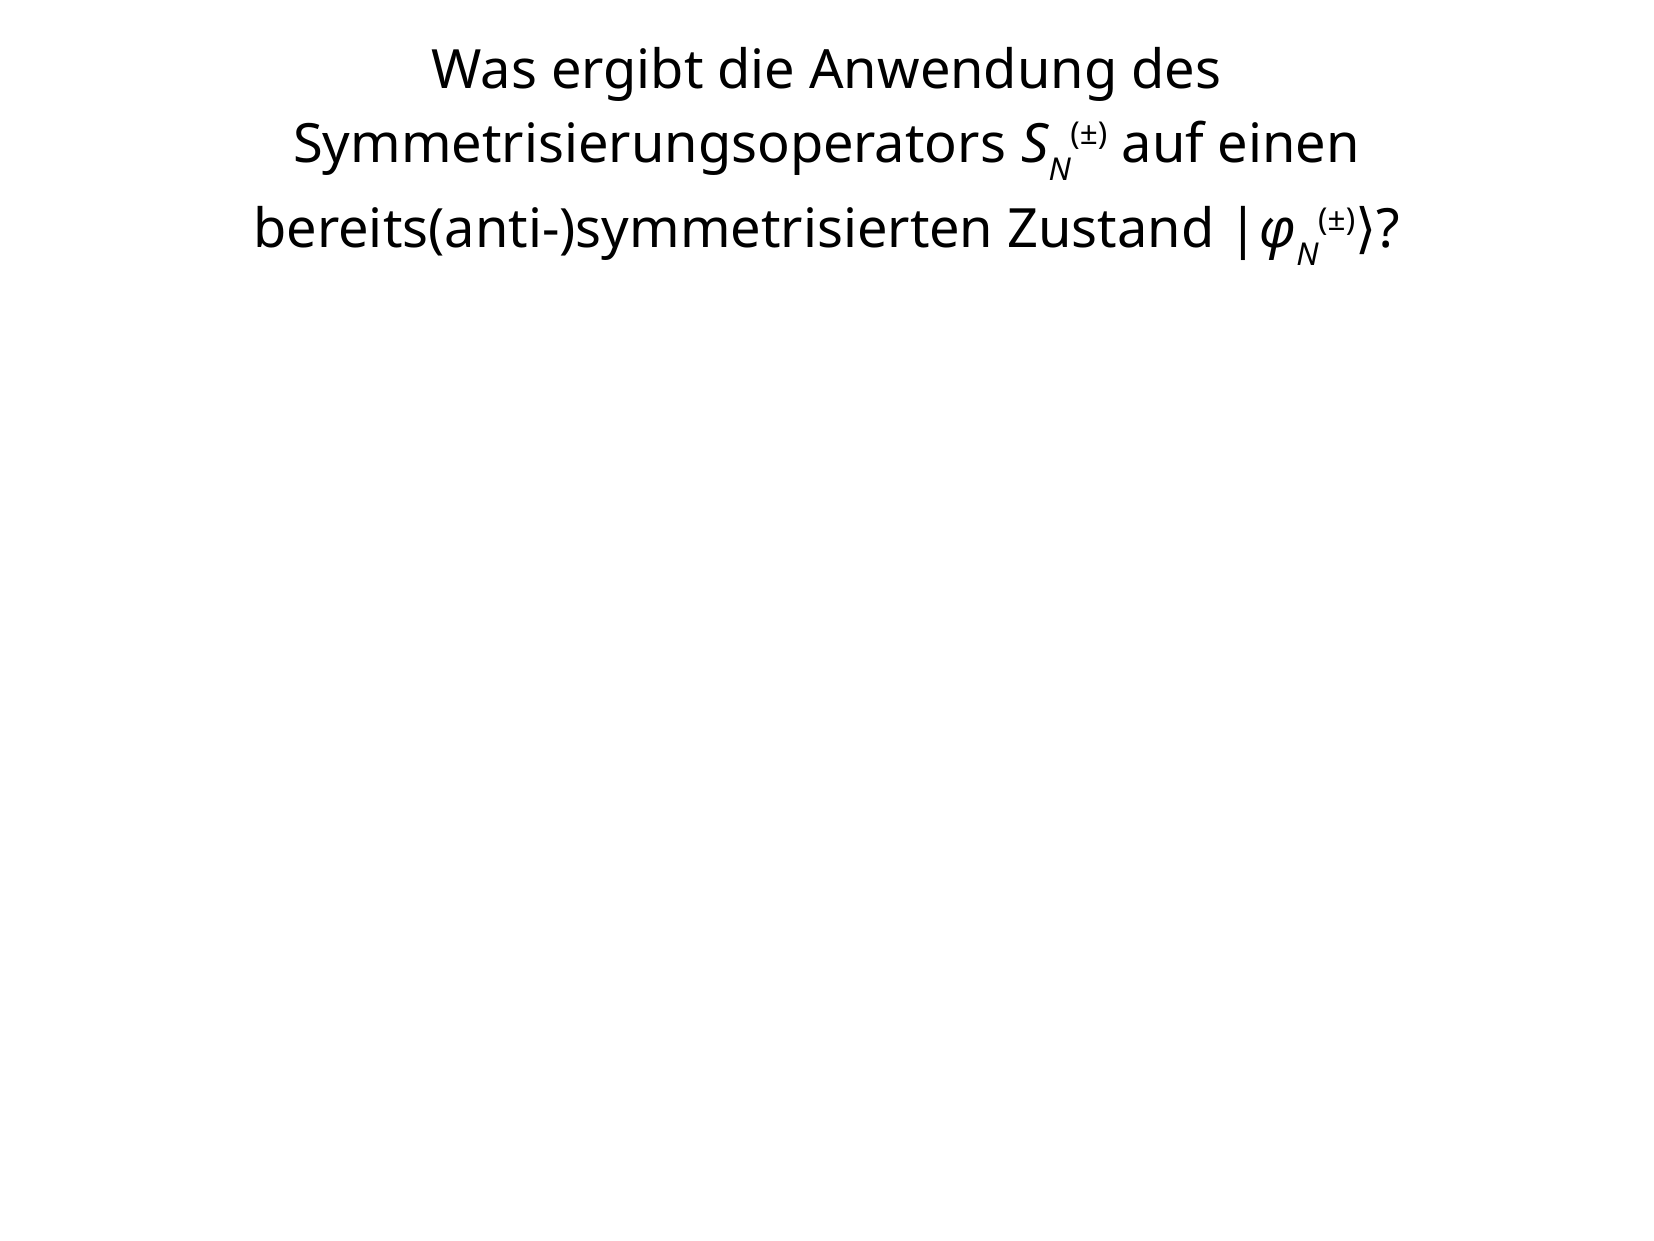

# Was ergibt die Anwendung des Symmetrisierungsoperators SN(±) auf einen bereits(anti-)symmetrisierten Zustand |φN(±)⟩?